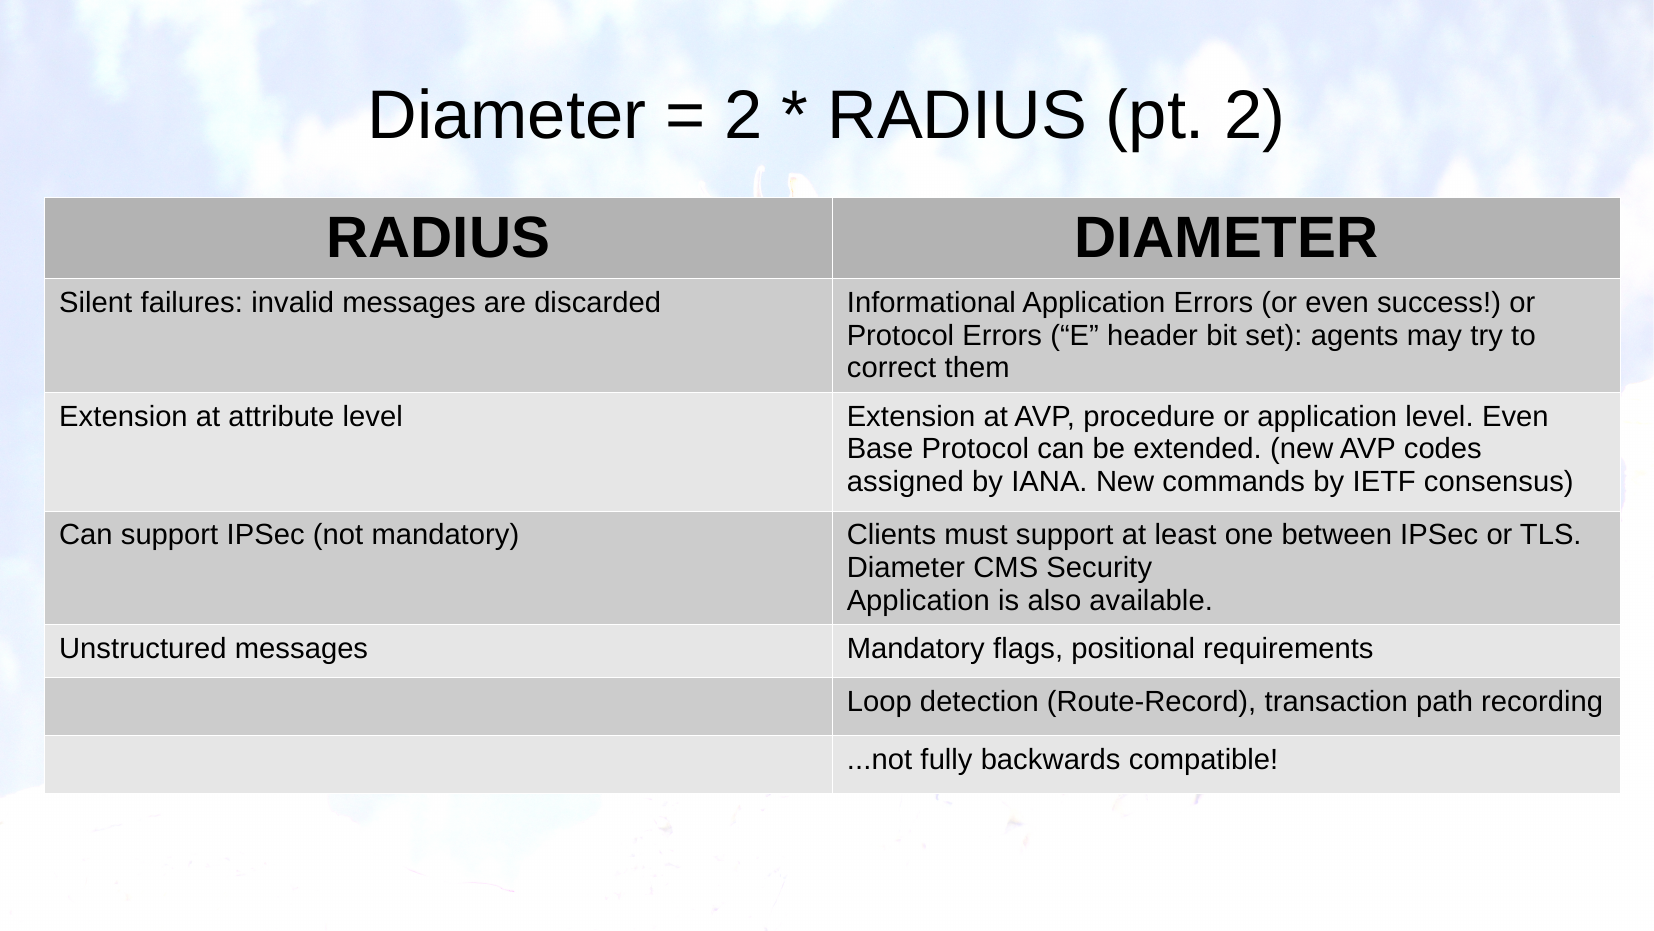

# Diameter = 2 * RADIUS (pt. 2)
| RADIUS | DIAMETER |
| --- | --- |
| Silent failures: invalid messages are discarded | Informational Application Errors (or even success!) or Protocol Errors (“E” header bit set): agents may try to correct them |
| Extension at attribute level | Extension at AVP, procedure or application level. Even Base Protocol can be extended. (new AVP codes assigned by IANA. New commands by IETF consensus) |
| Can support IPSec (not mandatory) | Clients must support at least one between IPSec or TLS. Diameter CMS Security Application is also available. |
| Unstructured messages | Mandatory flags, positional requirements |
| | Loop detection (Route-Record), transaction path recording |
| | ...not fully backwards compatible! |